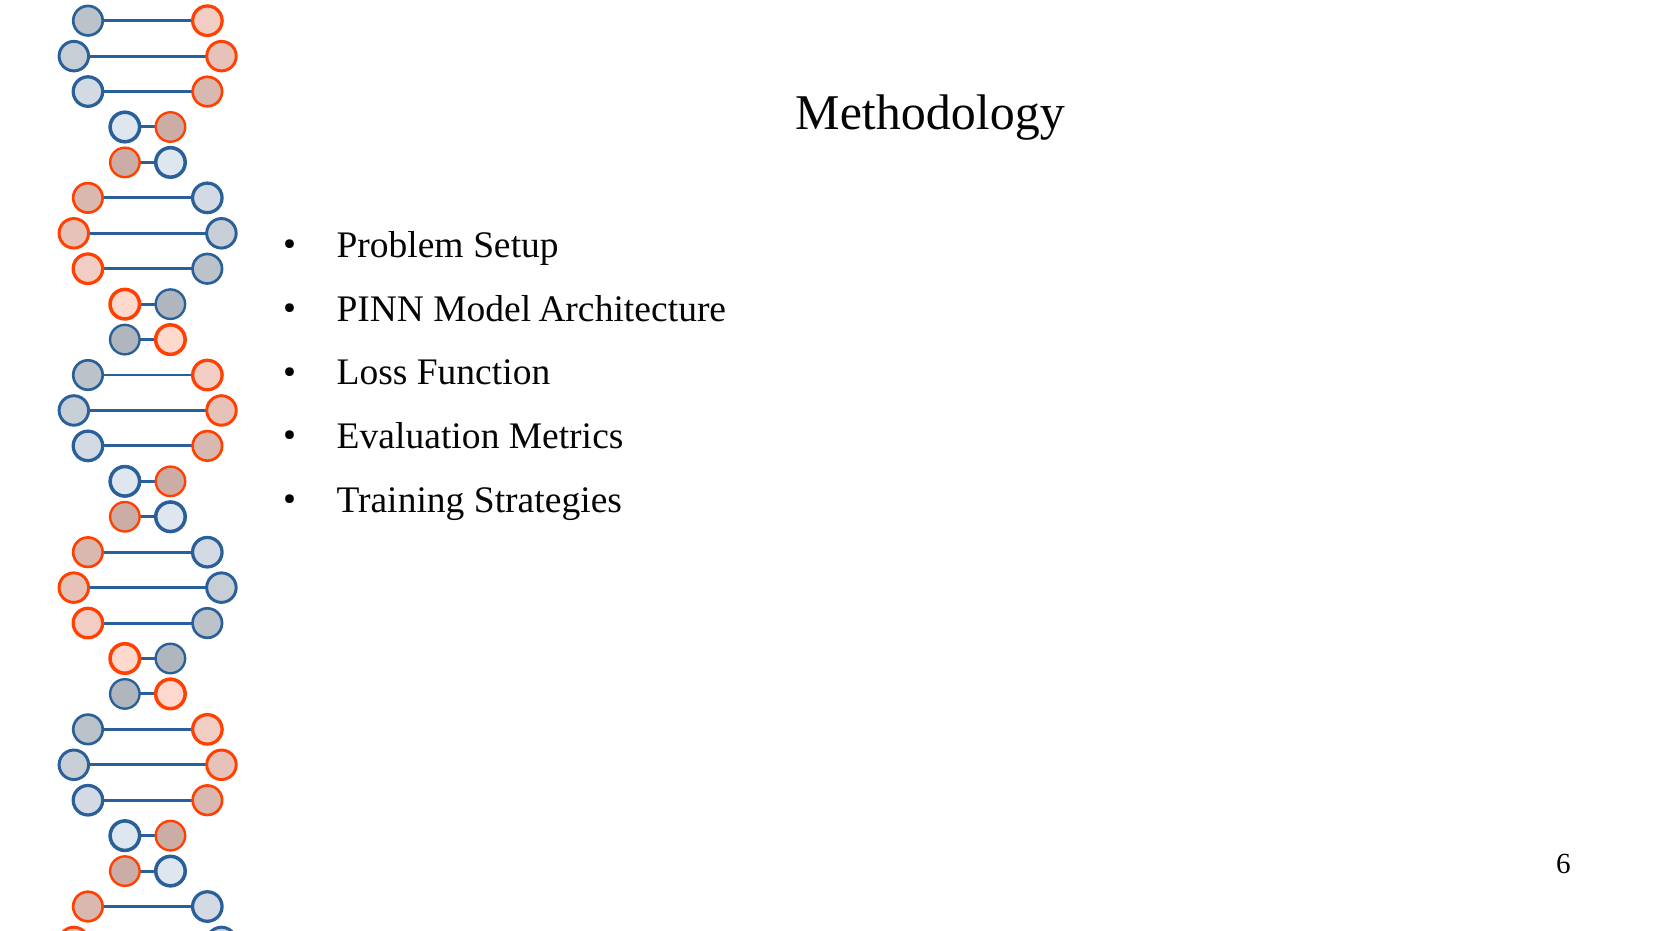

# Methodology
Problem Setup
PINN Model Architecture
Loss Function
Evaluation Metrics
Training Strategies
6